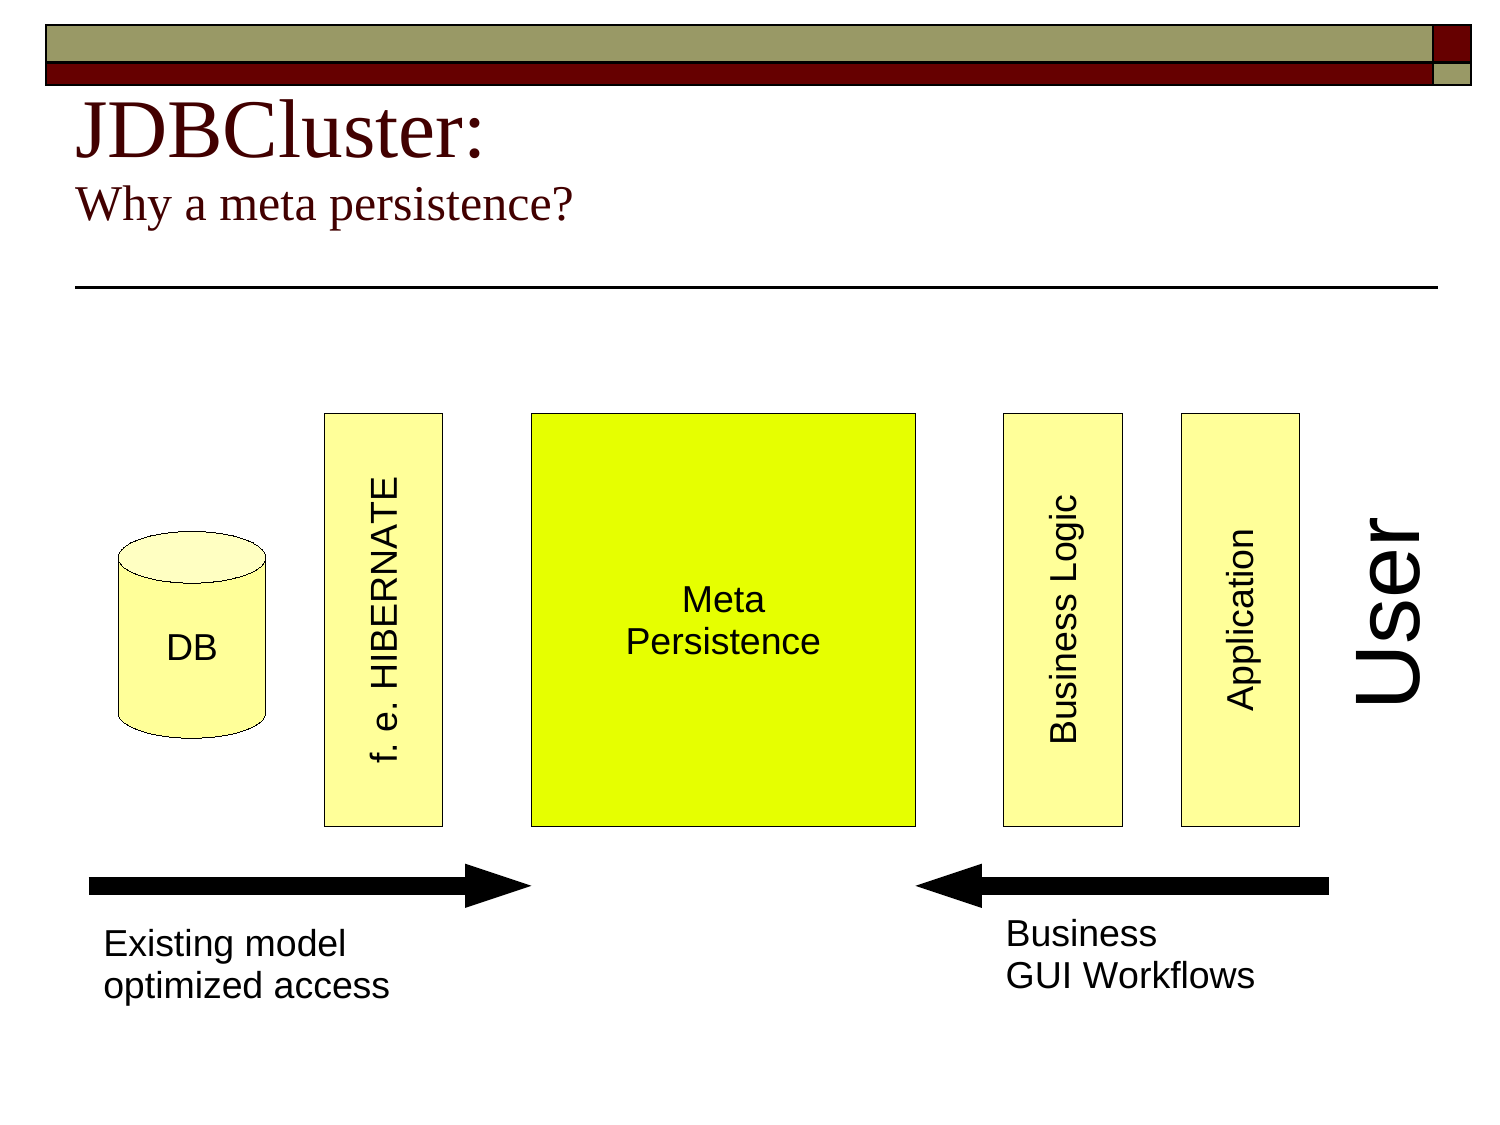

# JDBCluster: Why a meta persistence?
Meta
Persistence
DB
User
f. e. HIBERNATE
Business Logic
Application
Business
GUI Workflows
Existing model
optimized access